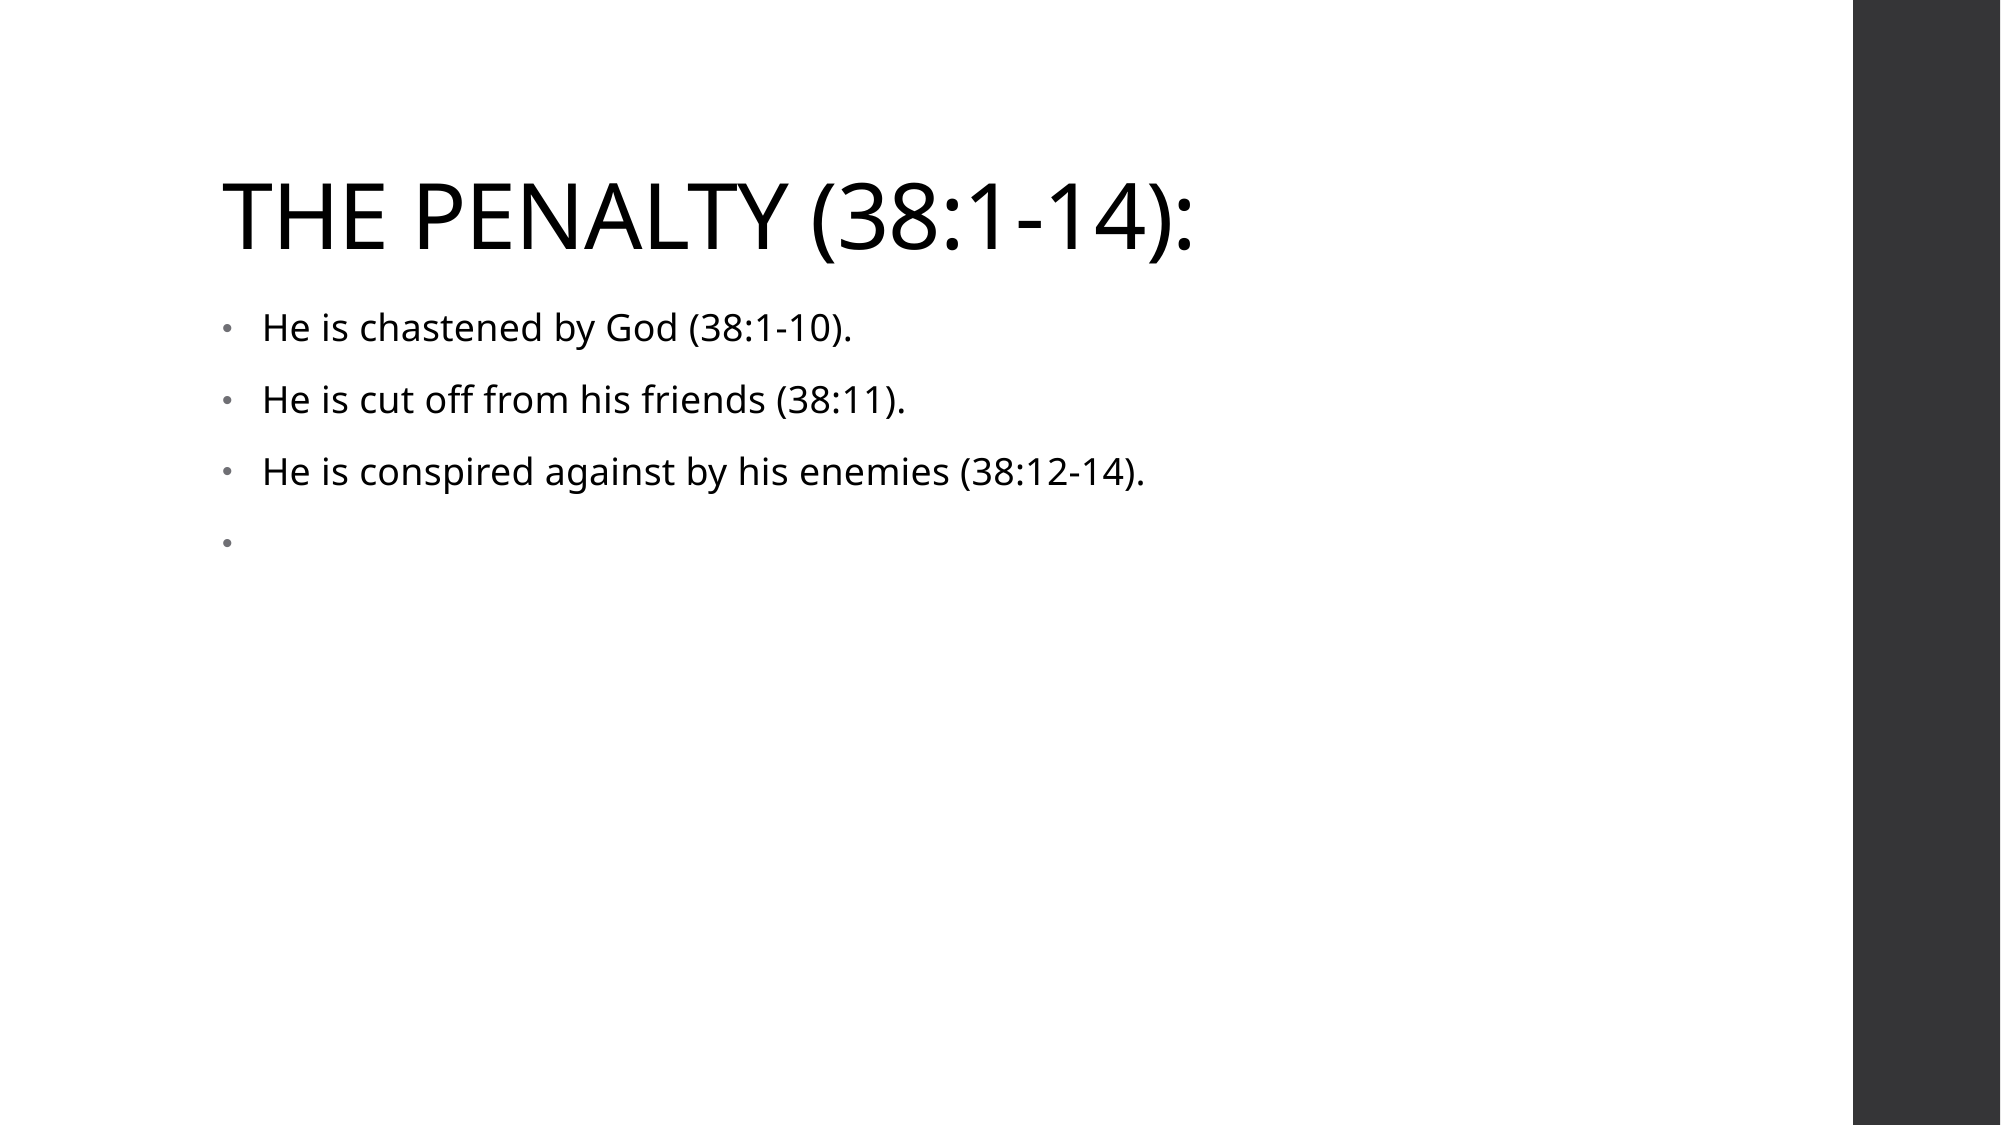

# THE PENALTY (38:1-14):
 He is chastened by God (38:1-10).
 He is cut off from his friends (38:11).
 He is conspired against by his enemies (38:12-14).